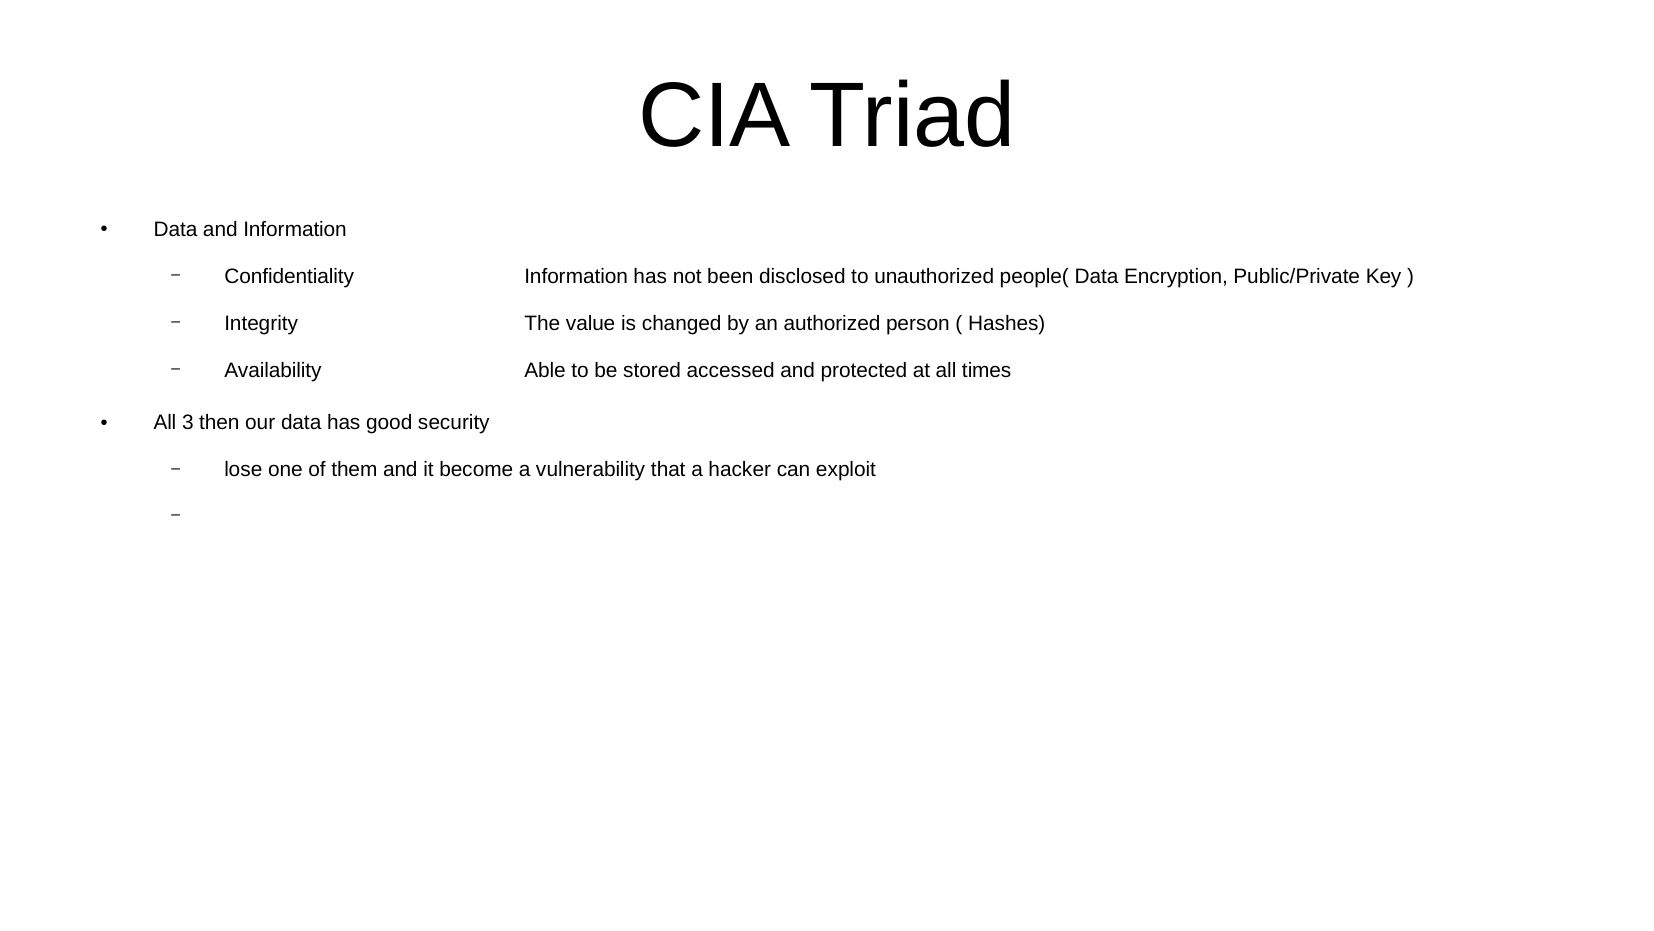

# CIA Triad
Data and Information
Confidentiality 			Information has not been disclosed to unauthorized people( Data Encryption, Public/Private Key )
Integrity 			The value is changed by an authorized person ( Hashes)
Availability			Able to be stored accessed and protected at all times
All 3 then our data has good security
lose one of them and it become a vulnerability that a hacker can exploit